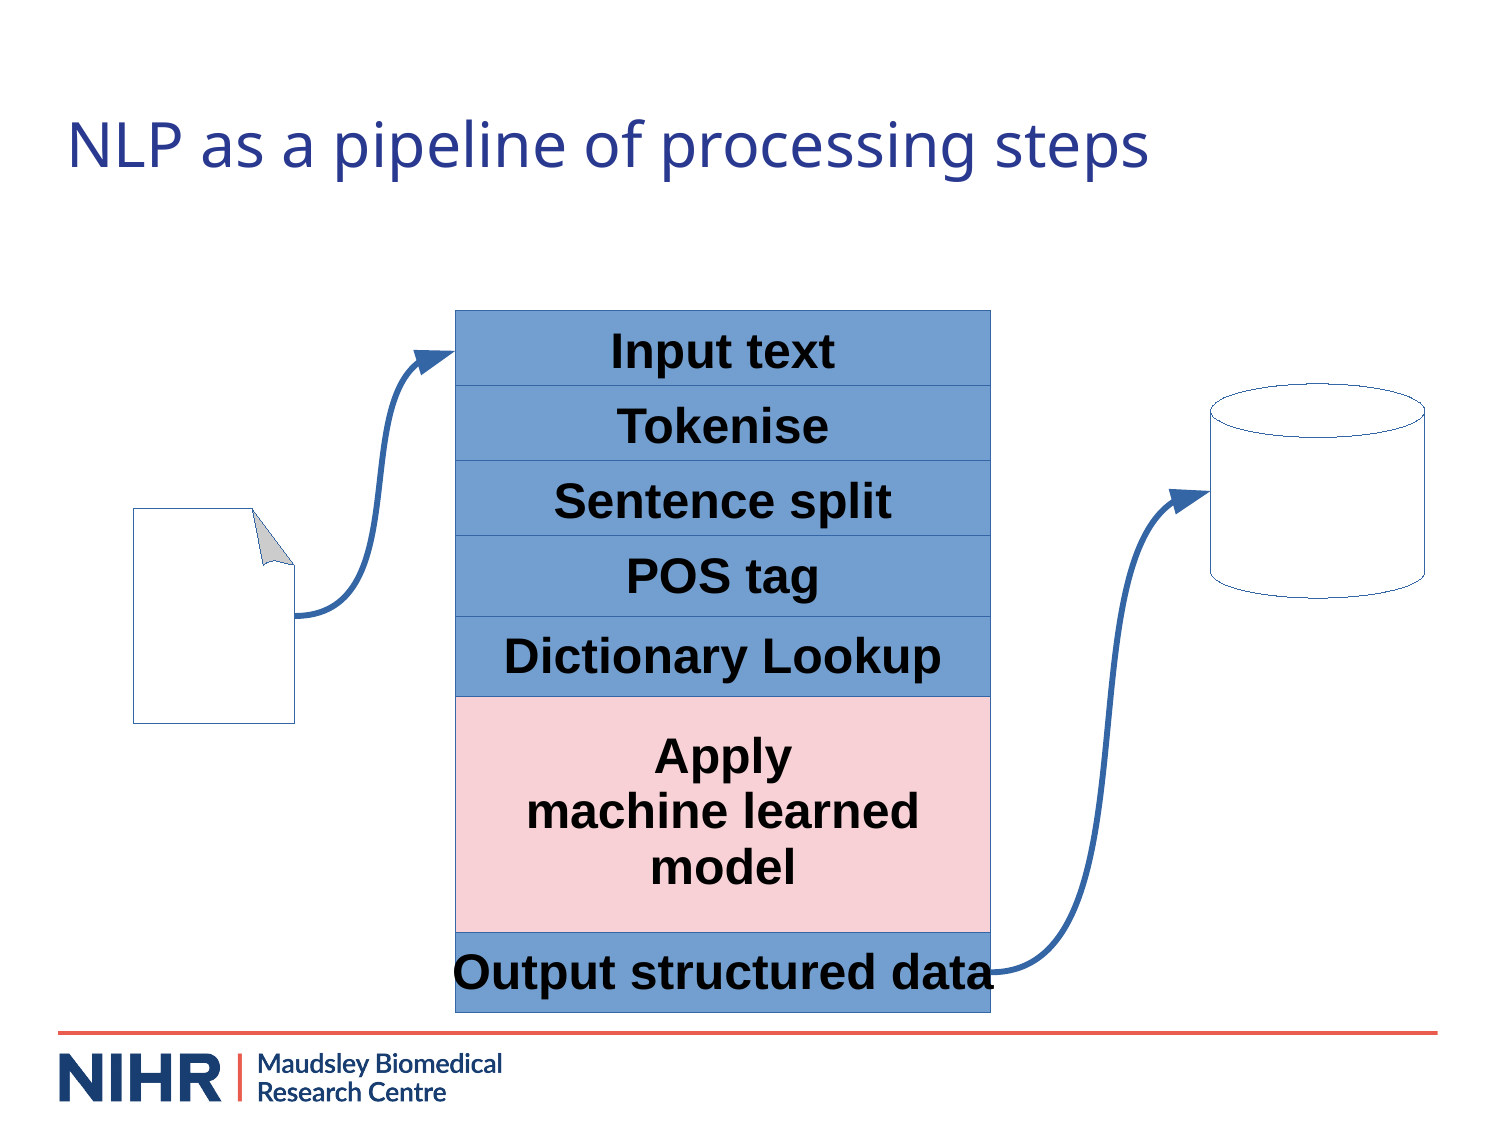

# NLP as a pipeline of processing steps
Input text
Tokenise
Sentence split
POS tag
Dictionary Lookup
Apply
machine learned
model
Output structured data